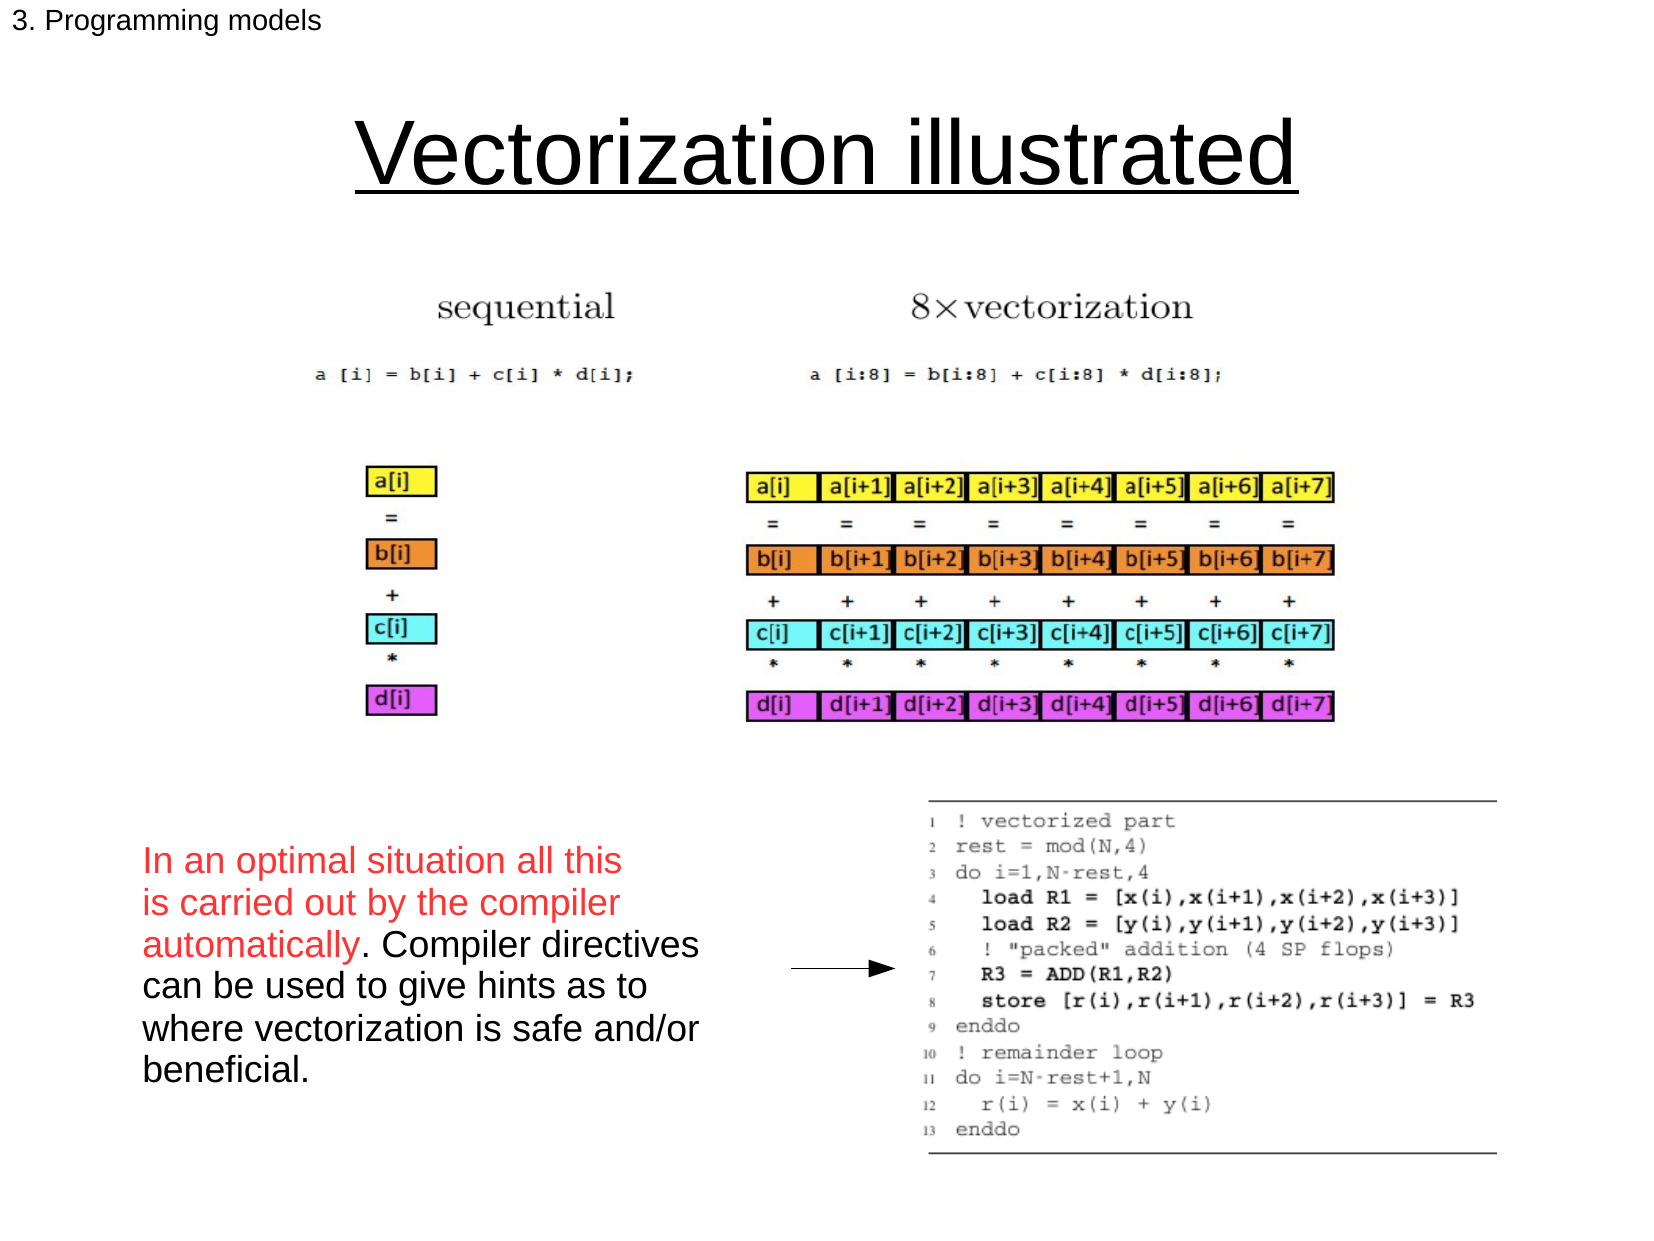

3. Programming models
# Vectorization illustrated
In an optimal situation all this
is carried out by the compiler
automatically. Compiler directives
can be used to give hints as to
where vectorization is safe and/or
beneficial.